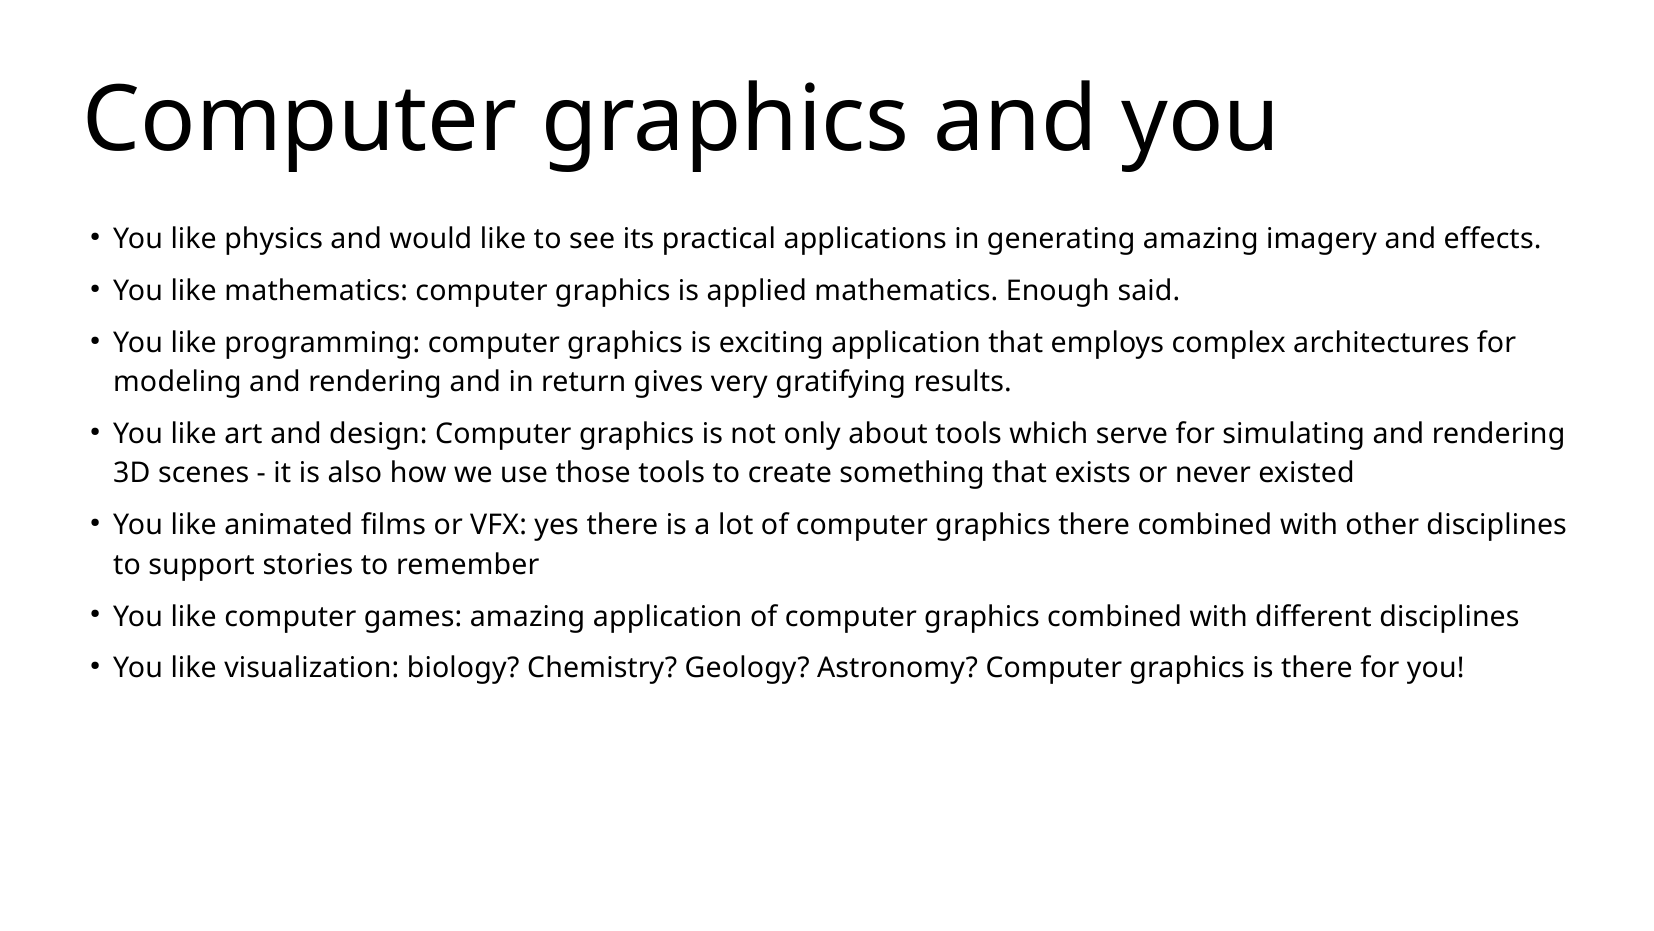

# Computer graphics and you
You like physics and would like to see its practical applications in generating amazing imagery and effects.
You like mathematics: computer graphics is applied mathematics. Enough said.
You like programming: computer graphics is exciting application that employs complex architectures for modeling and rendering and in return gives very gratifying results.
You like art and design: Computer graphics is not only about tools which serve for simulating and rendering 3D scenes - it is also how we use those tools to create something that exists or never existed
You like animated films or VFX: yes there is a lot of computer graphics there combined with other disciplines to support stories to remember
You like computer games: amazing application of computer graphics combined with different disciplines
You like visualization: biology? Chemistry? Geology? Astronomy? Computer graphics is there for you!